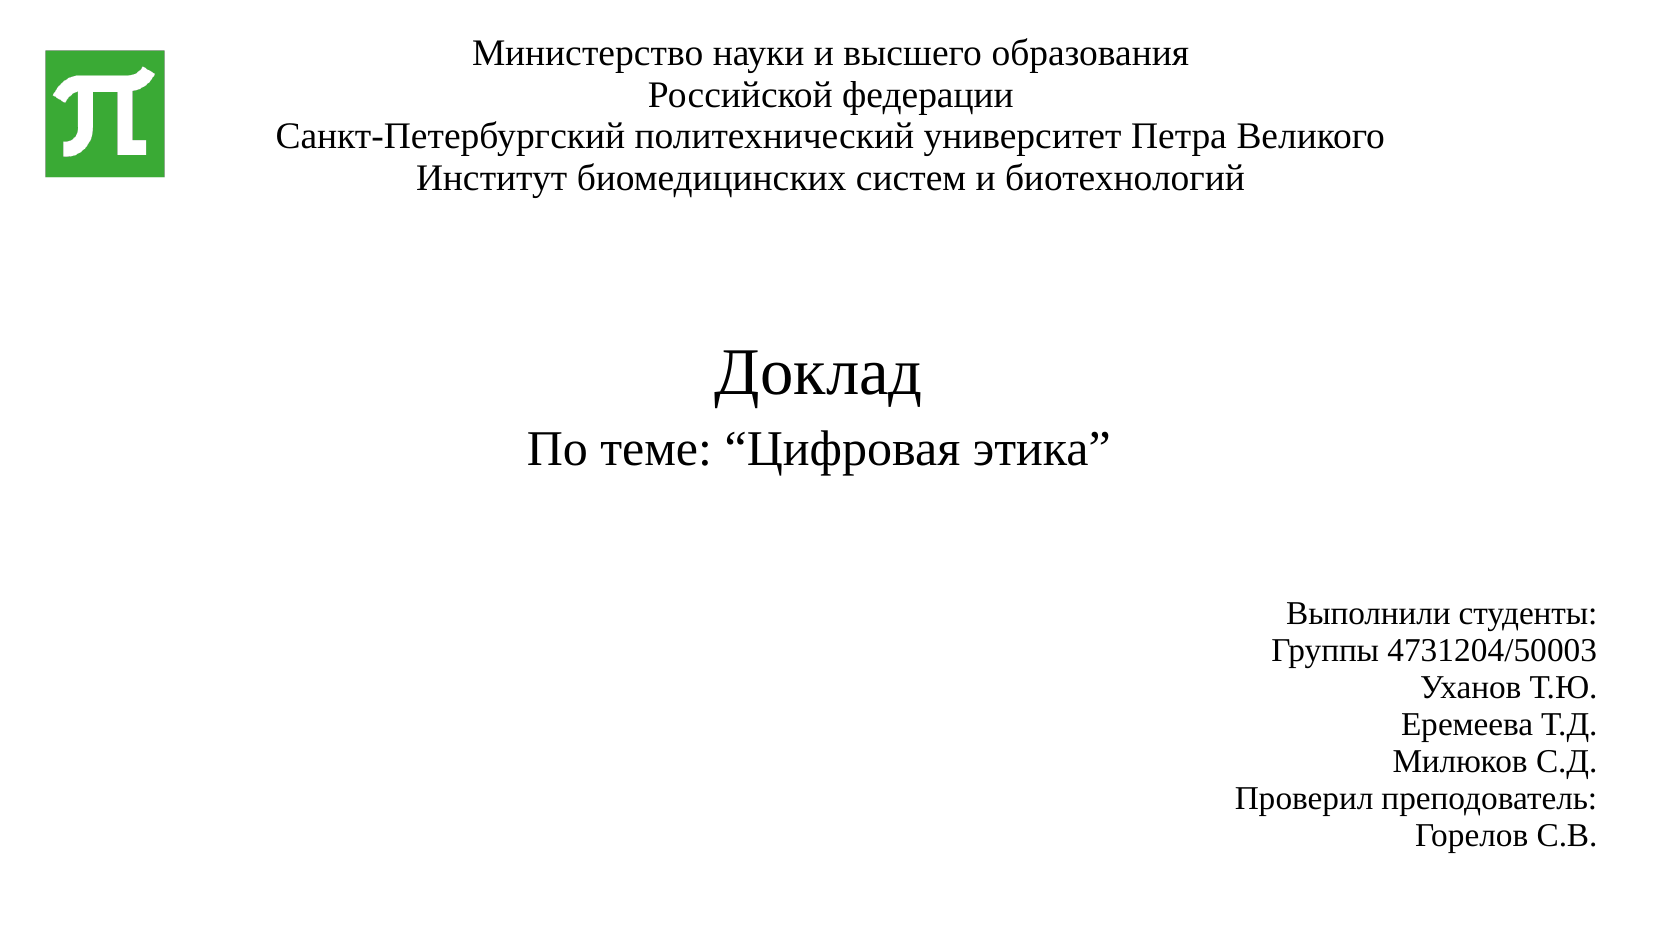

# Министерство науки и высшего образования Российской федерации Санкт-Петербургский политехнический университет Петра Великого Институт биомедицинских систем и биотехнологий
Доклад
По теме: “Цифровая этика”
Выполнили студенты:
Группы 4731204/50003
Уханов Т.Ю.
Еремеева Т.Д.
Милюков С.Д.
Проверил преподователь:
Горелов С.В.